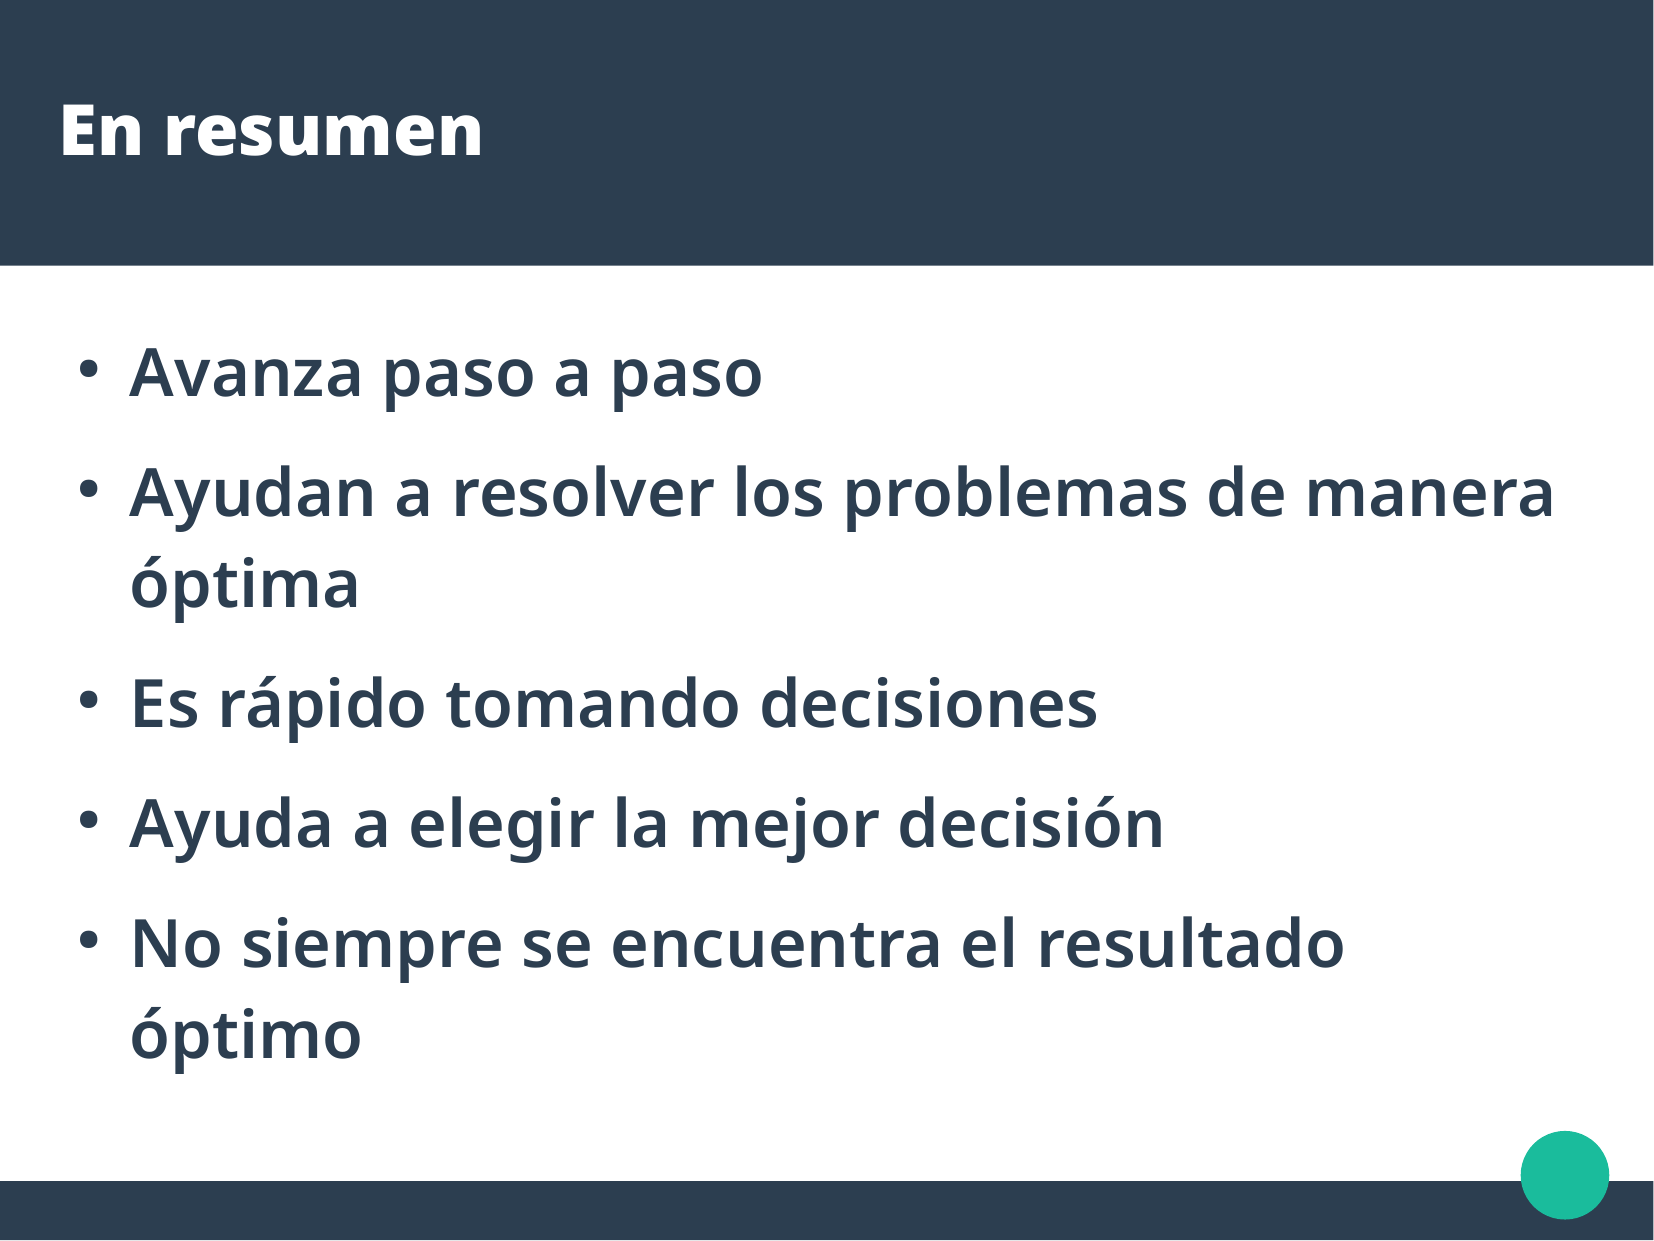

# En resumen
Avanza paso a paso
Ayudan a resolver los problemas de manera óptima
Es rápido tomando decisiones
Ayuda a elegir la mejor decisión
No siempre se encuentra el resultado óptimo